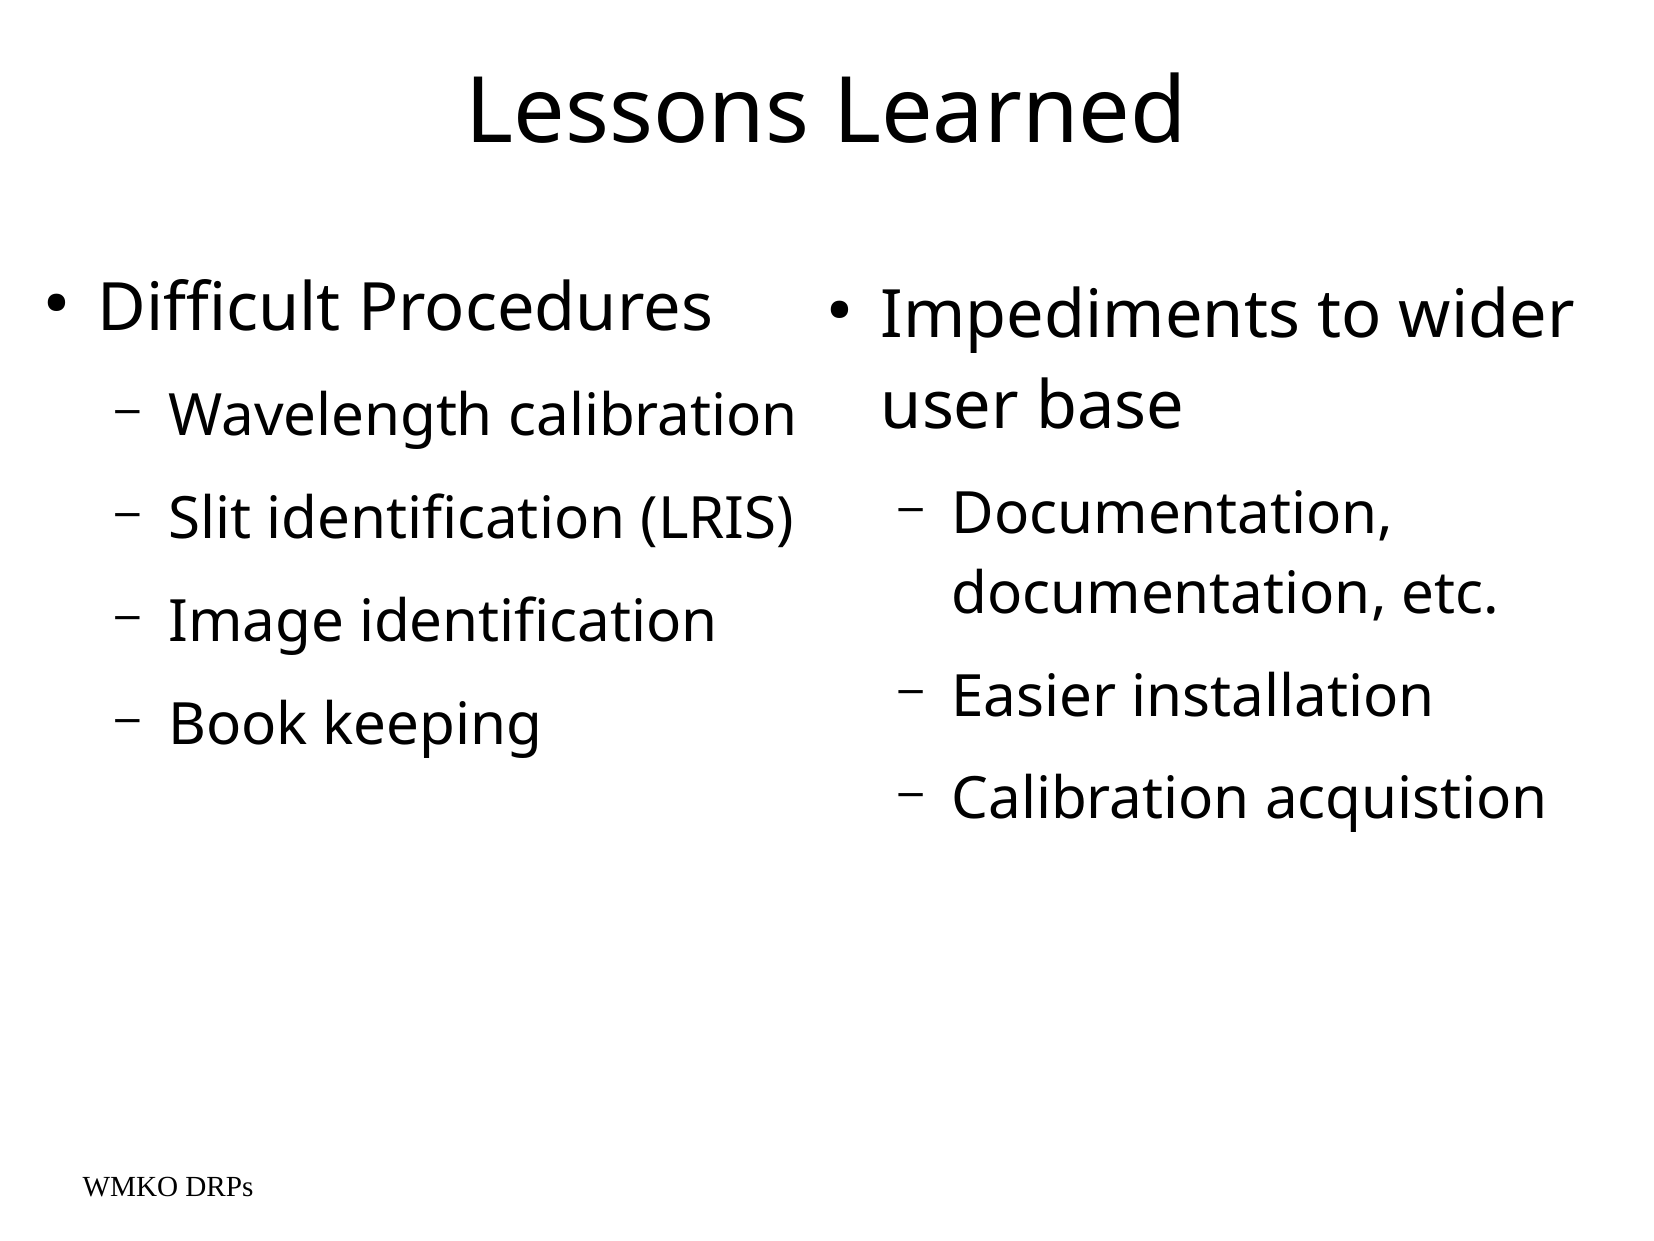

# Lessons Learned
Difficult Procedures
Wavelength calibration
Slit identification (LRIS)
Image identification
Book keeping
Impediments to wider user base
Documentation, documentation, etc.
Easier installation
Calibration acquistion